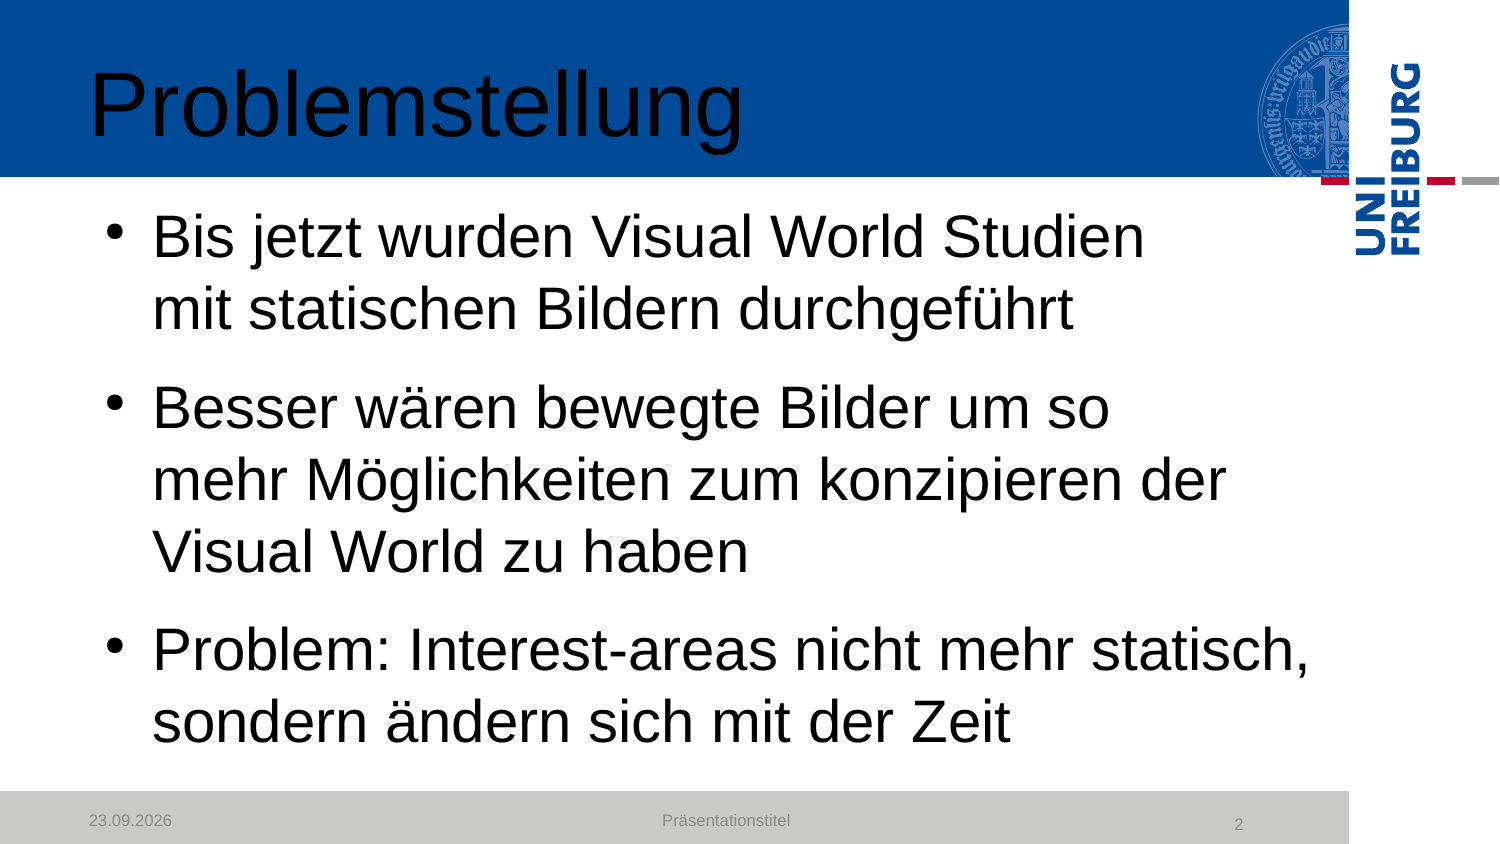

# Problemstellung
Bis jetzt wurden Visual World Studien
mit statischen Bildern durchgeführt
Besser wären bewegte Bilder um so
mehr Möglichkeiten zum konzipieren der
Visual World zu haben
Problem: Interest-areas nicht mehr statisch, sondern ändern sich mit der Zeit
Präsentationstitel